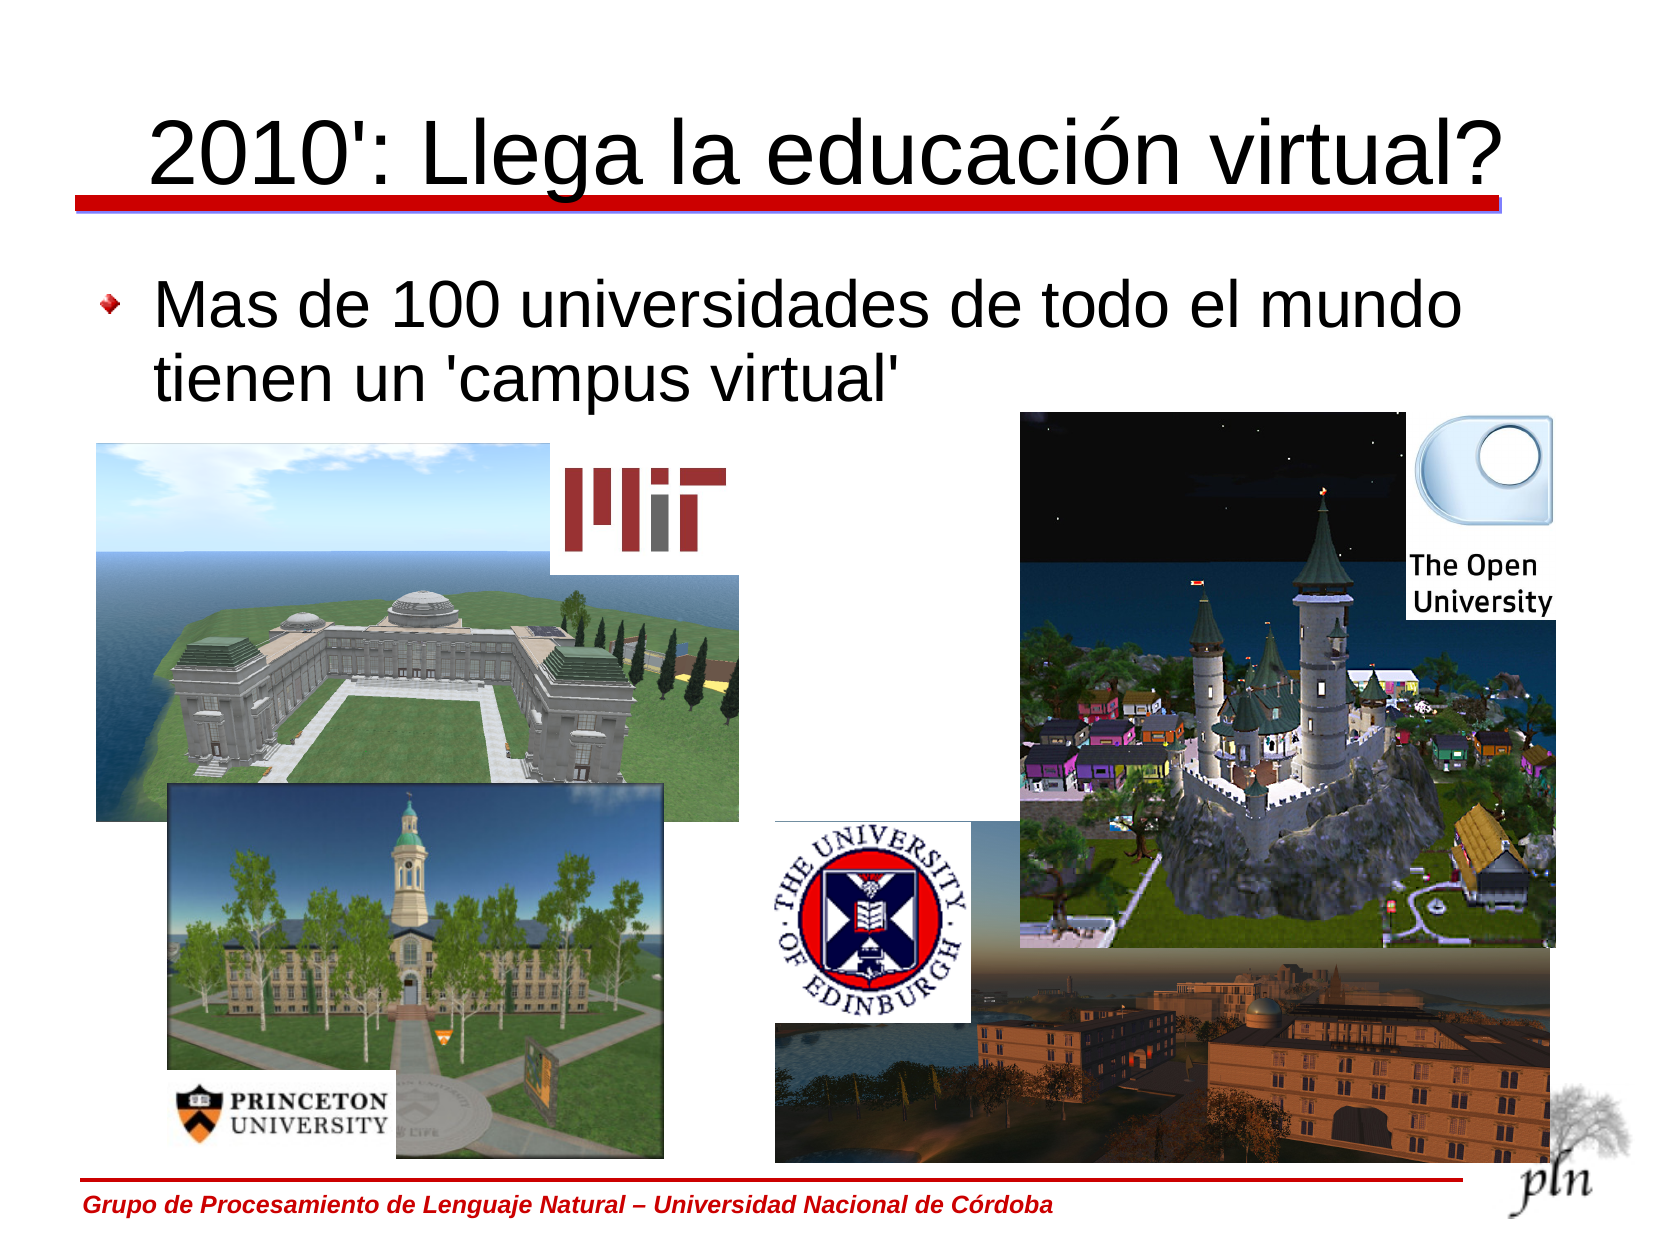

# 2010': Llega la educación virtual?
Mas de 100 universidades de todo el mundo tienen un 'campus virtual'